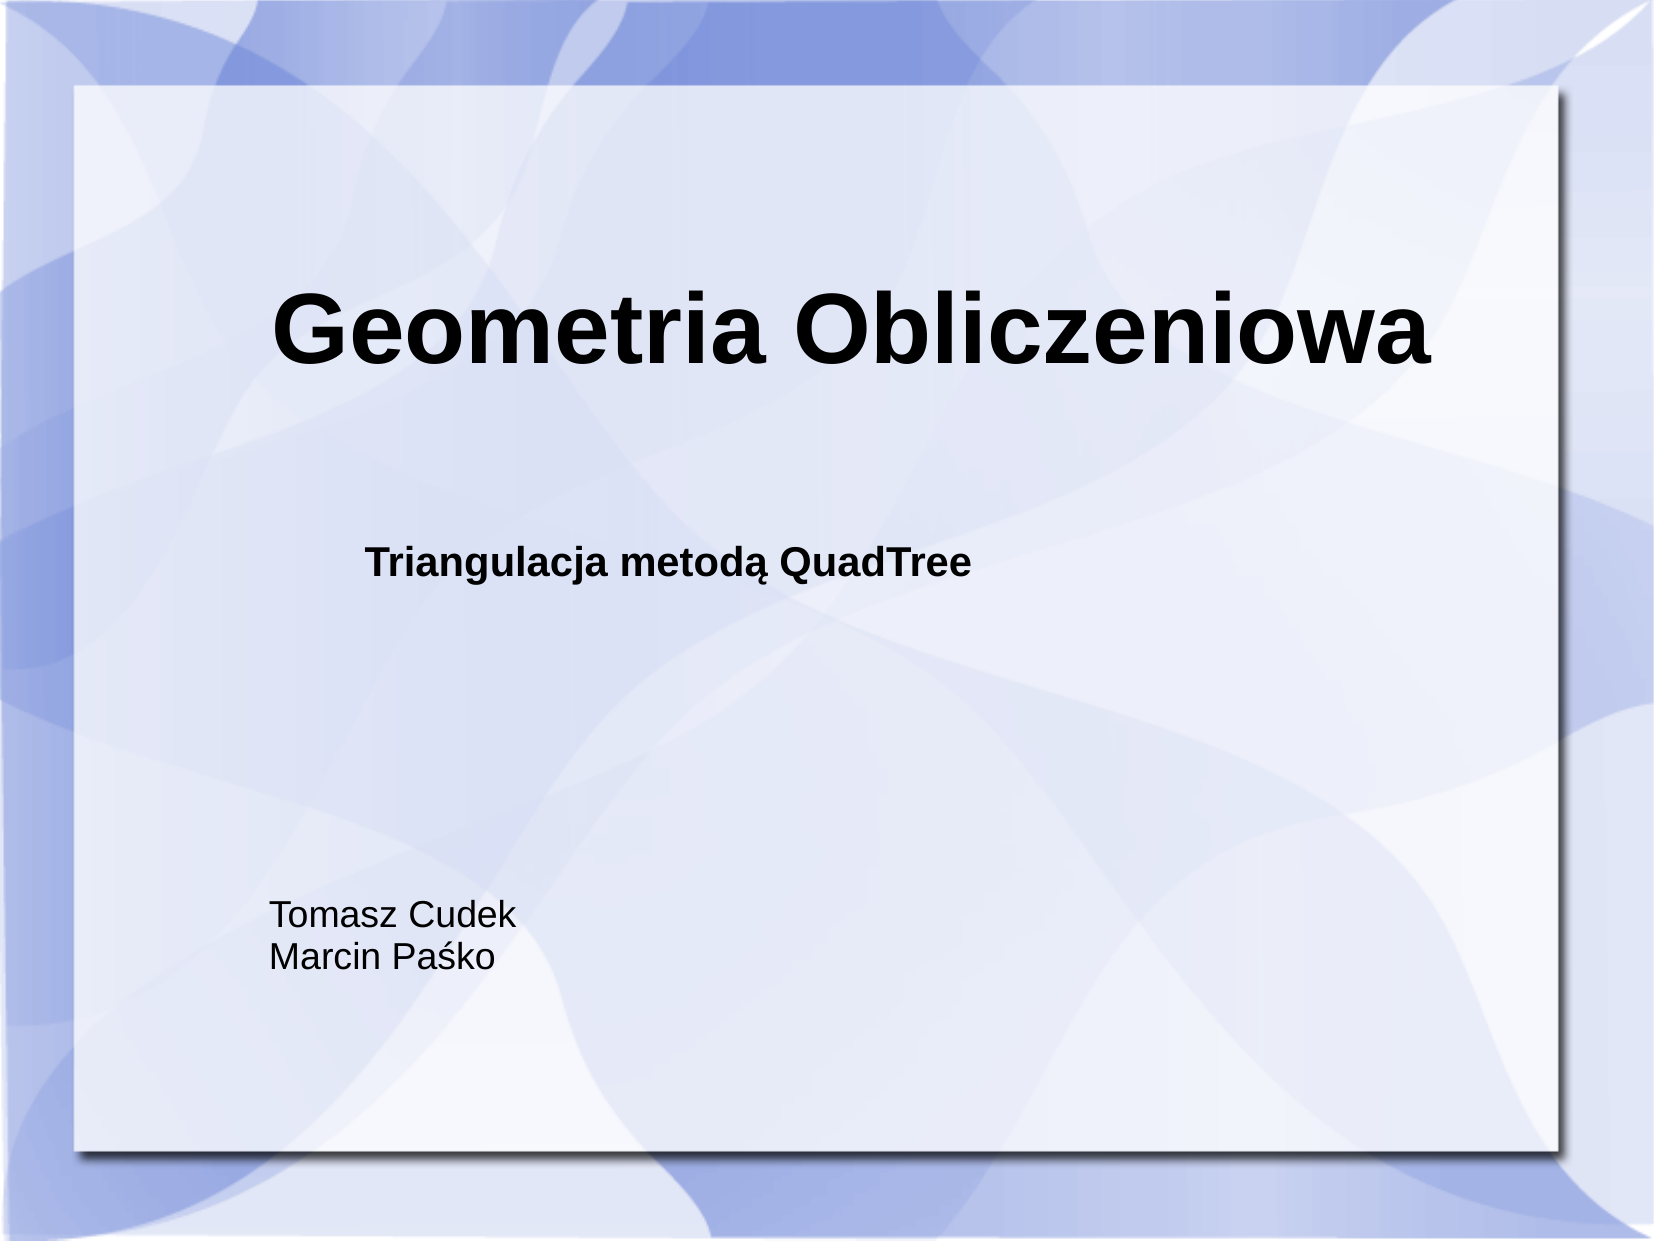

Geometria Obliczeniowa
Triangulacja metodą QuadTree
Tomasz Cudek
Marcin Paśko